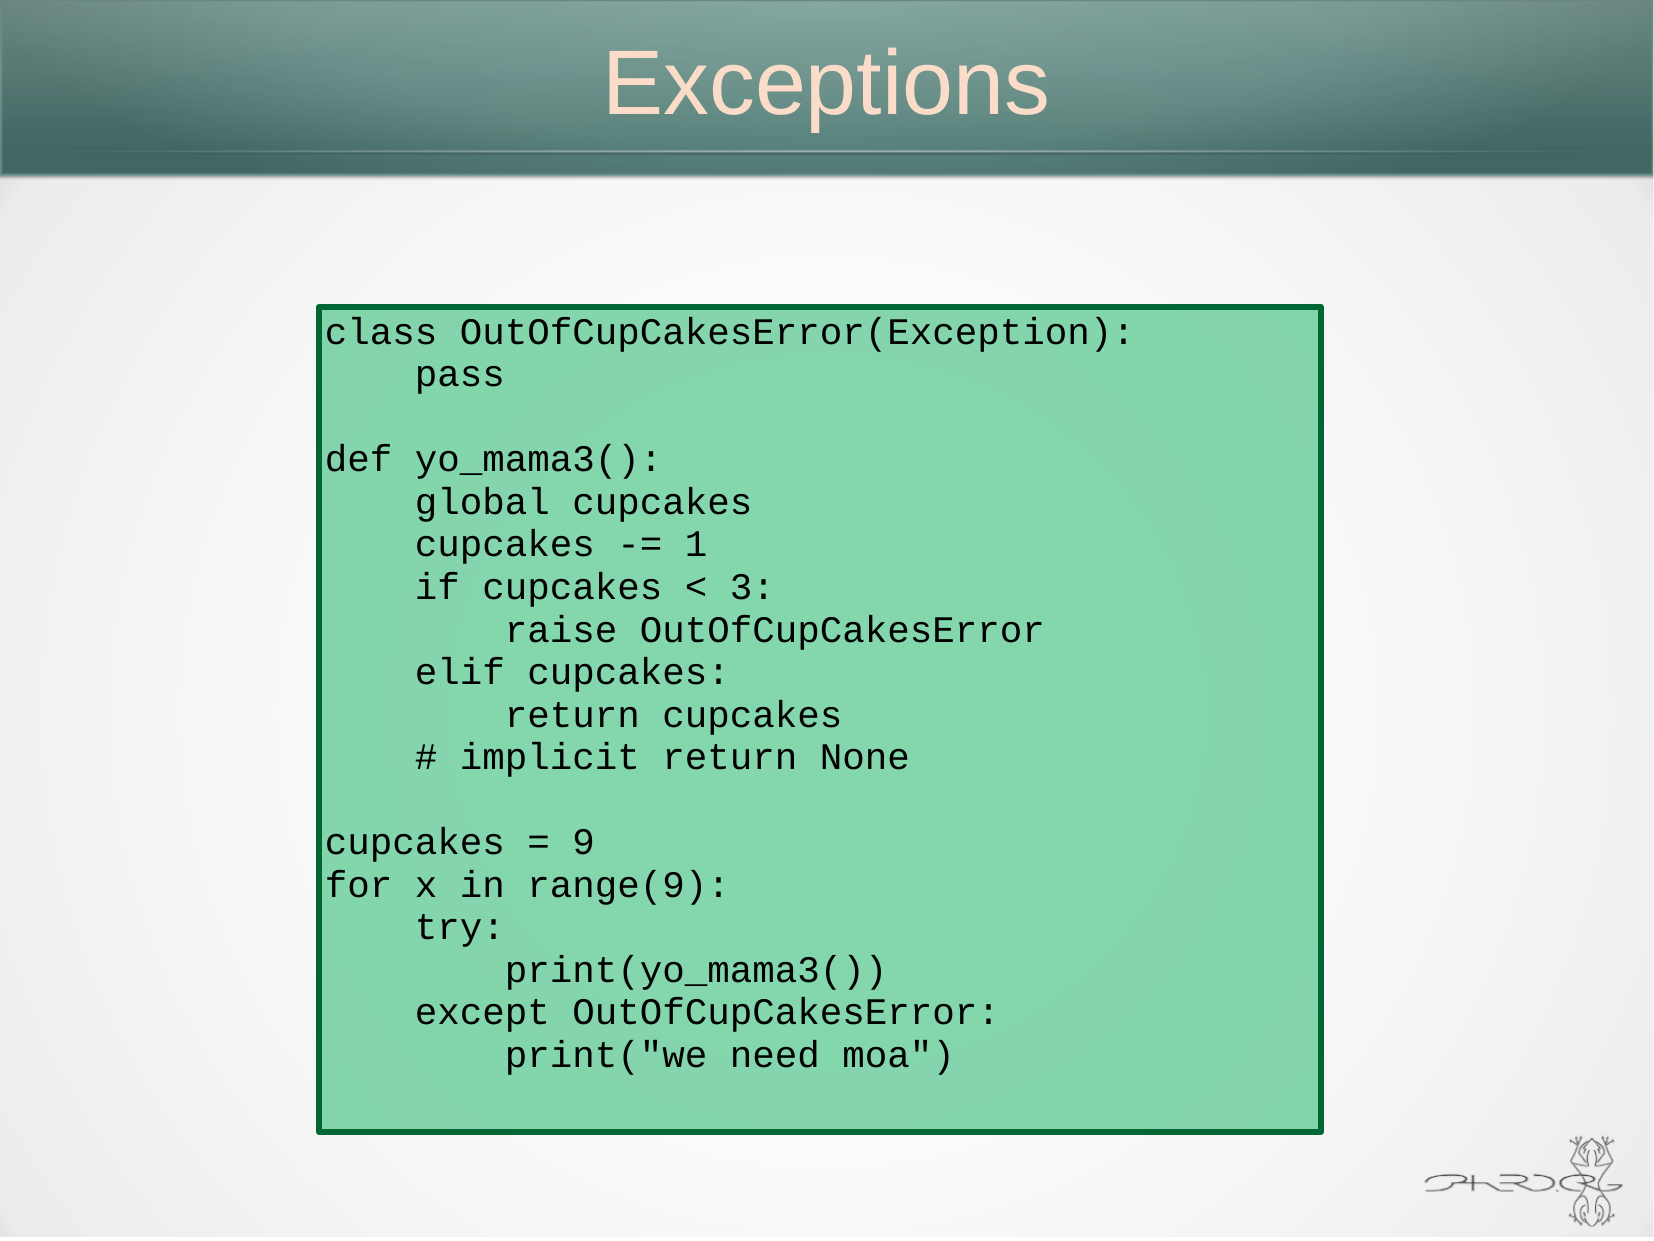

# Exceptions
class OutOfCupCakesError(Exception):
 pass
def yo_mama3():
 global cupcakes
 cupcakes -= 1
 if cupcakes < 3:
 raise OutOfCupCakesError
 elif cupcakes:
 return cupcakes
 # implicit return None
cupcakes = 9
for x in range(9):
 try:
 print(yo_mama3())
 except OutOfCupCakesError:
 print("we need moa")